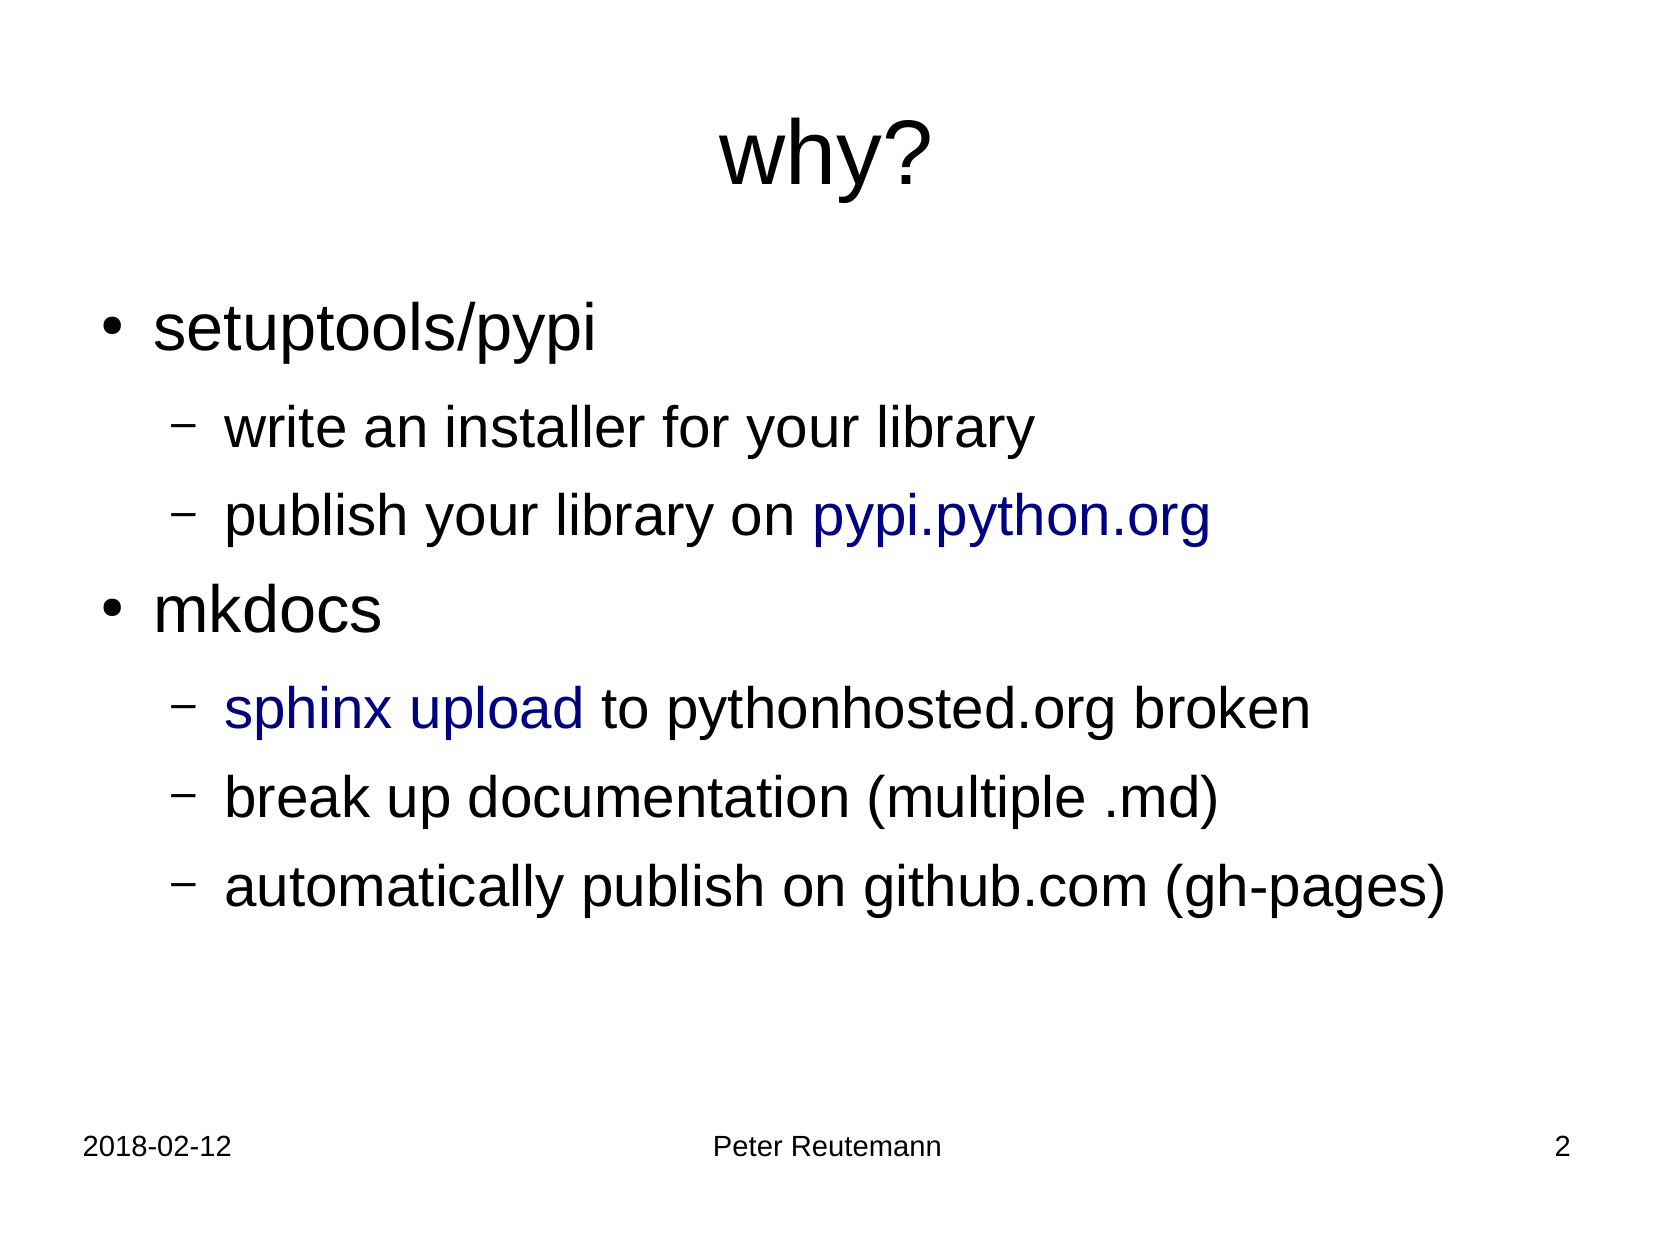

# why?
setuptools/pypi
write an installer for your library
publish your library on pypi.python.org
mkdocs
sphinx upload to pythonhosted.org broken
break up documentation (multiple .md)
automatically publish on github.com (gh-pages)
2018-02-12
Peter Reutemann
2